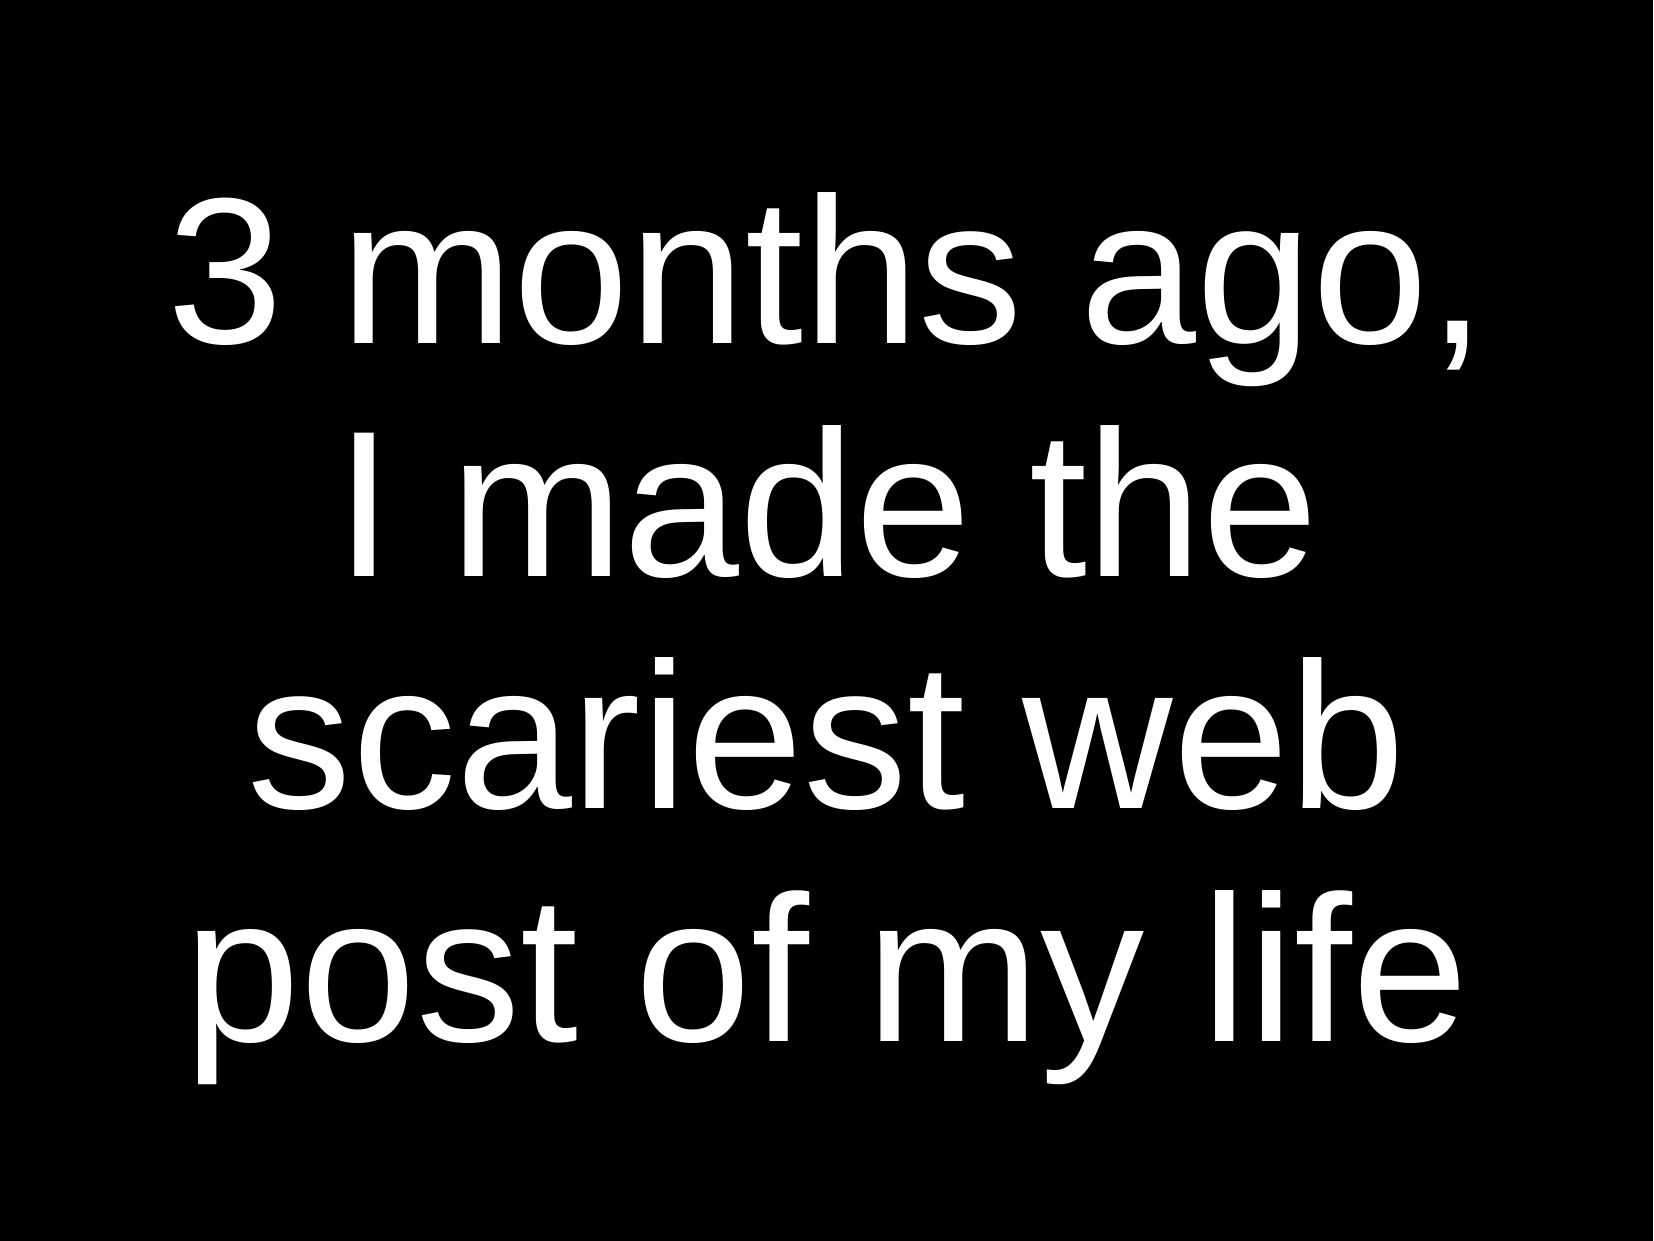

# 3 months ago, I made the scariest web post of my life